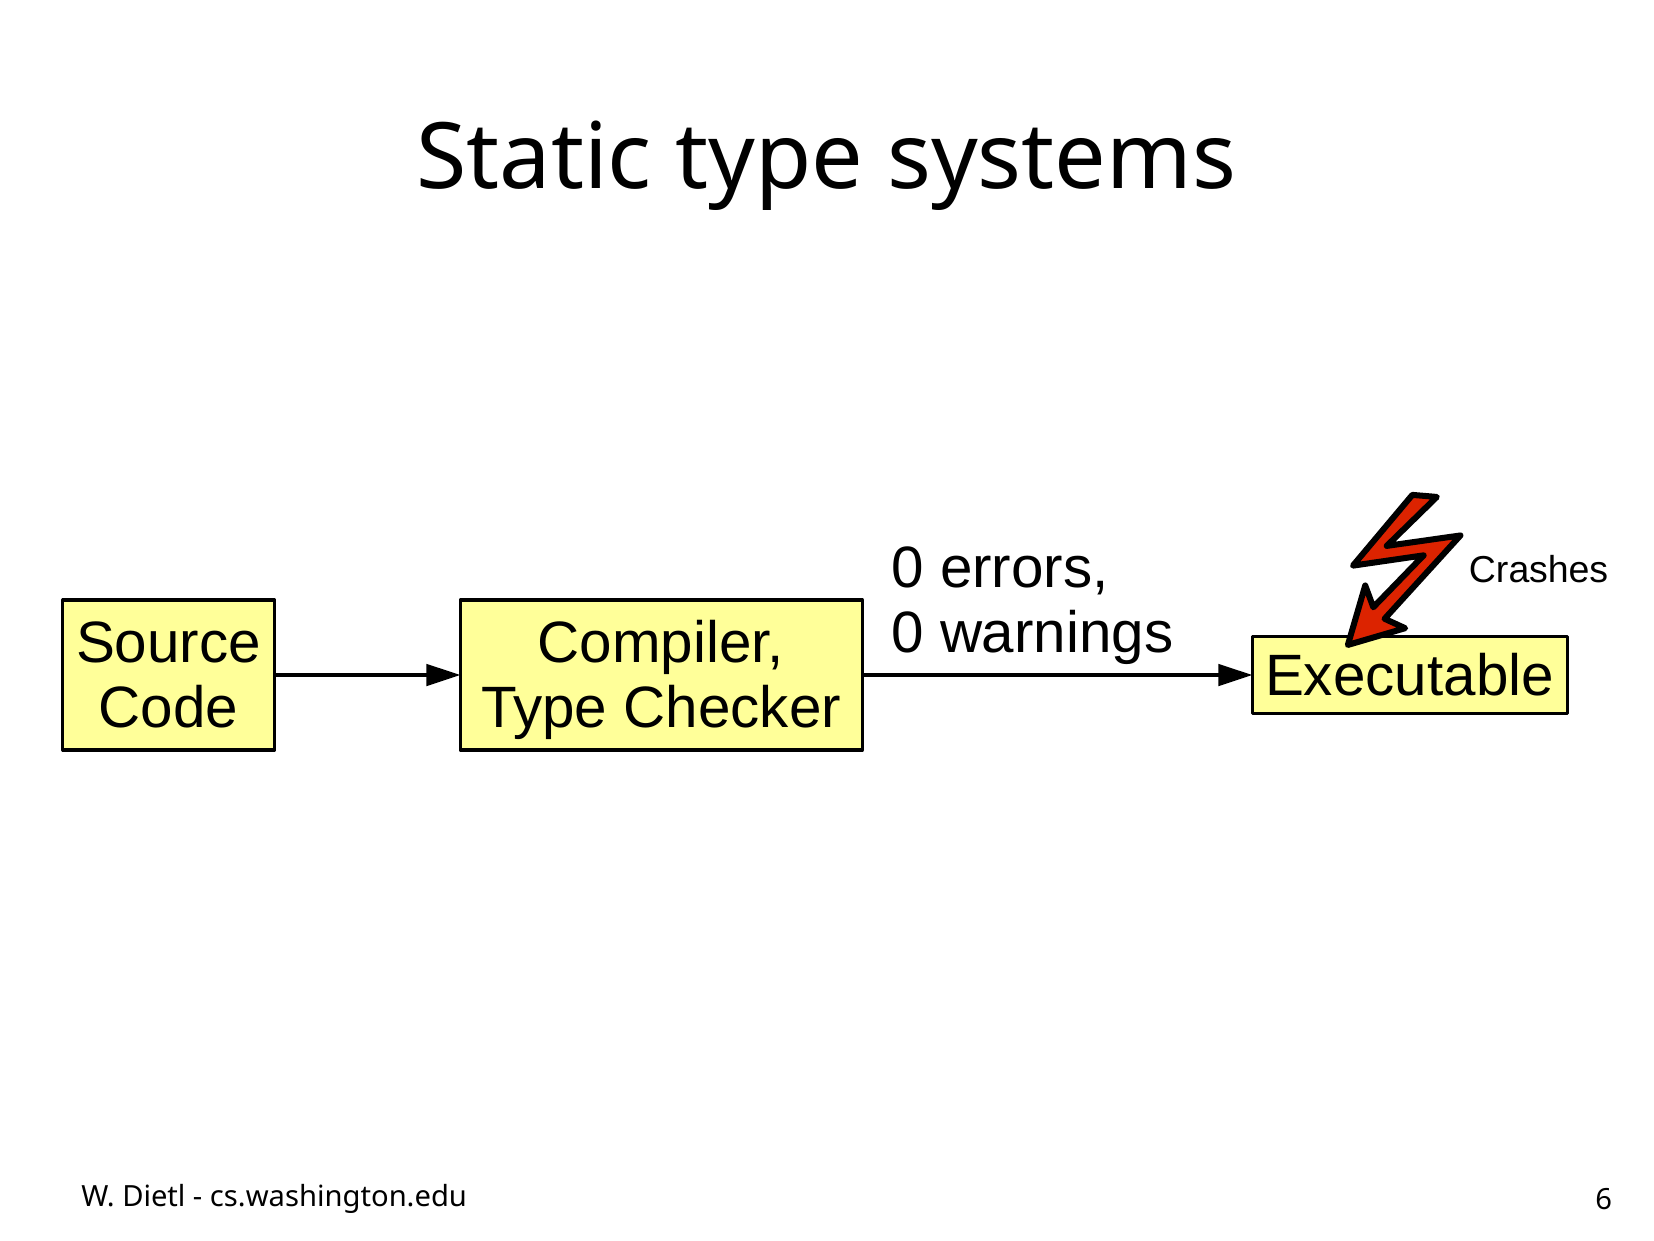

# Static type systems
 Crashes
0 errors,
0 warnings
Source
Code
Compiler,
Type Checker
Executable
W. Dietl - cs.washington.edu
6